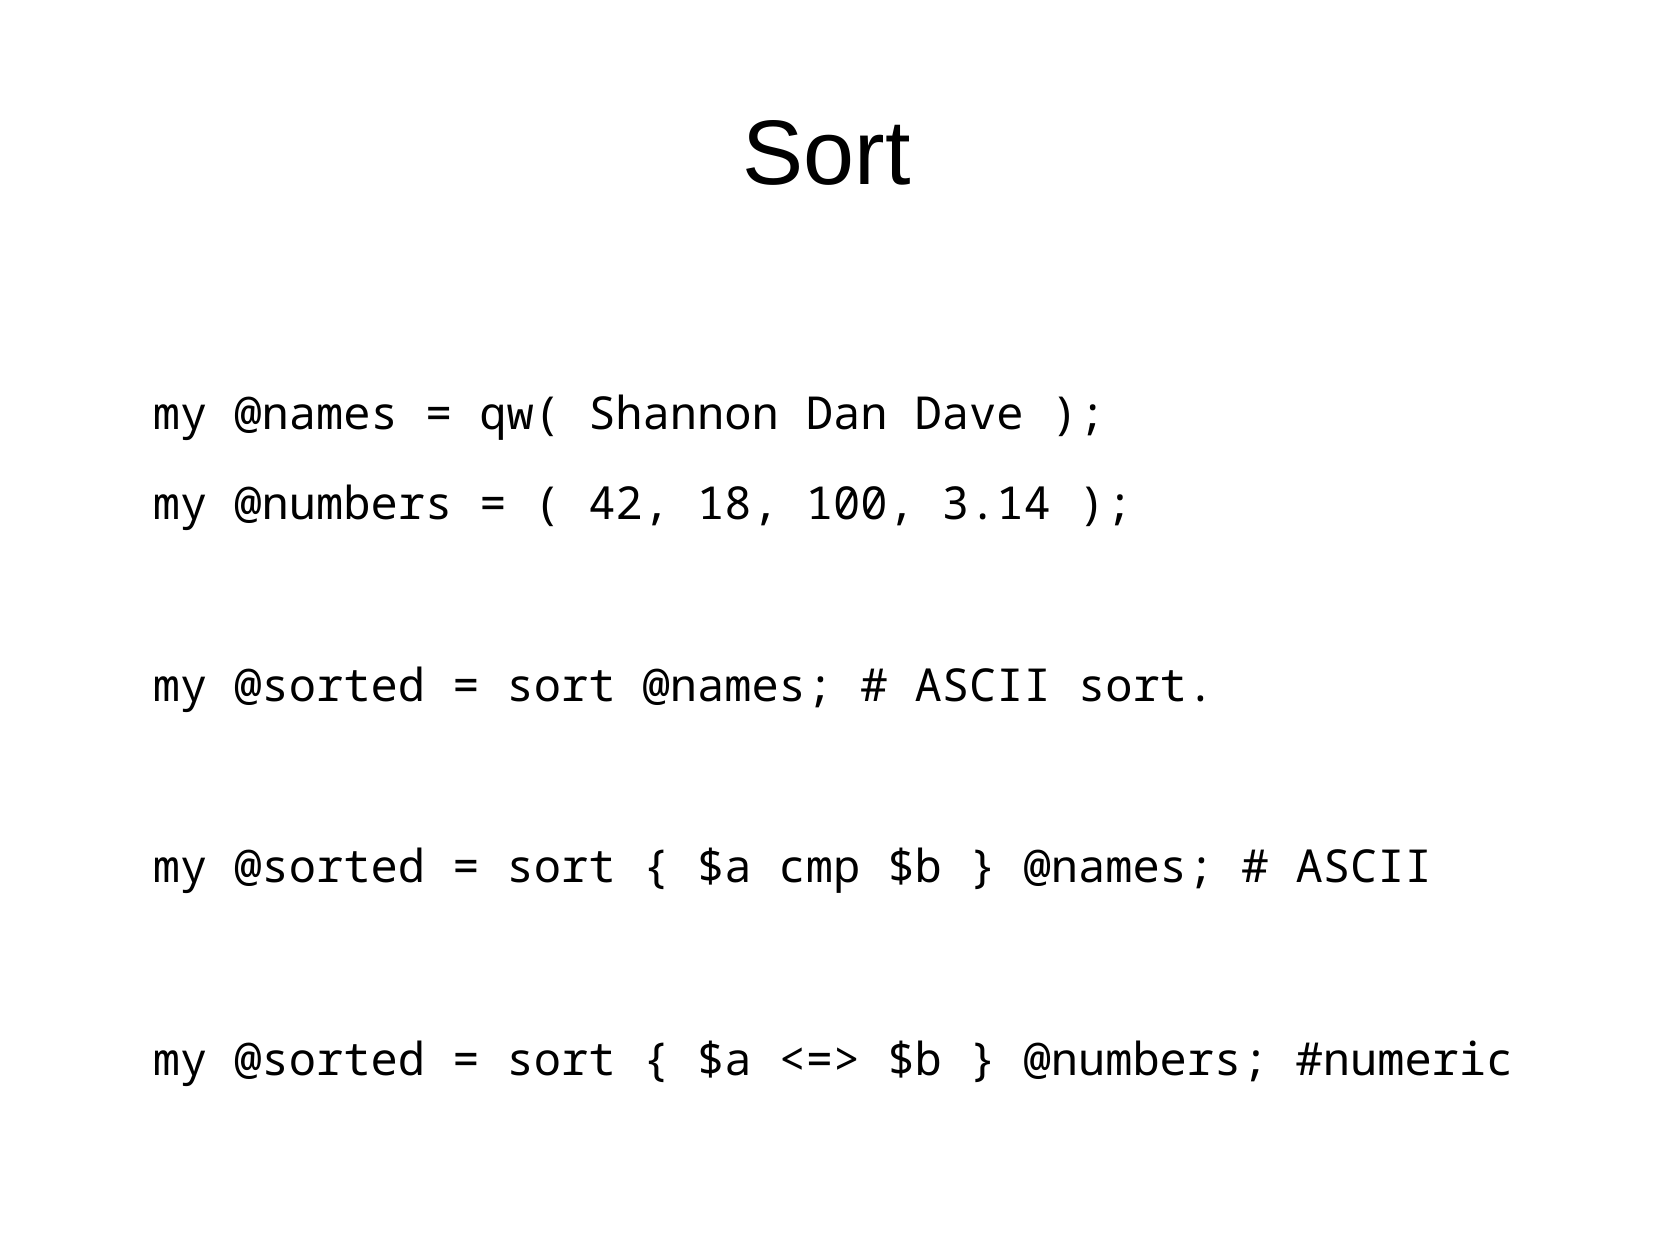

# Sort
my @names = qw( Shannon Dan Dave );
my @numbers = ( 42, 18, 100, 3.14 );
my @sorted = sort @names; # ASCII sort.
my @sorted = sort { $a cmp $b } @names; # ASCII
my @sorted = sort { $a <=> $b } @numbers; #numeric